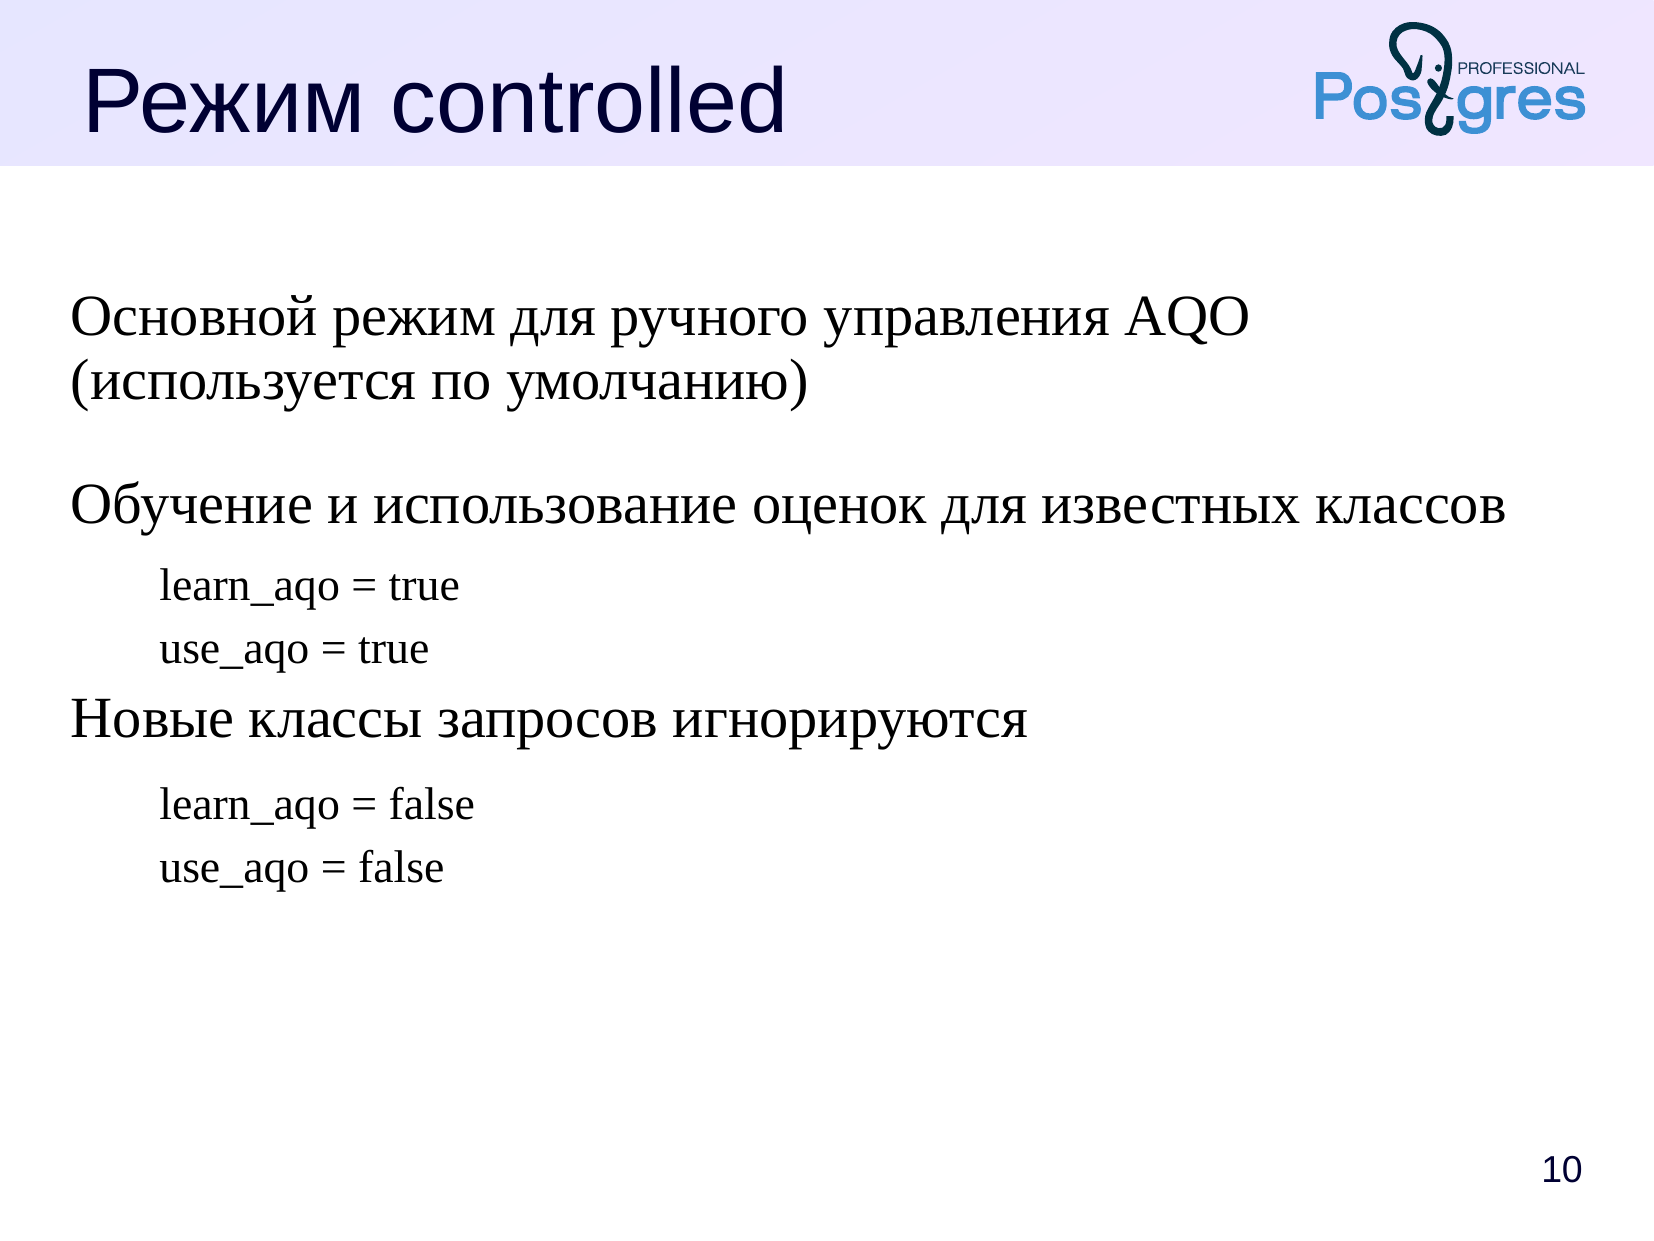

# Режим controlled
Основной режим для ручного управления AQO (используется по умолчанию)
Обучение и использование оценок для известных классов
learn_aqo = true
use_aqo = true
Новые классы запросов игнорируются
learn_aqo = false
use_aqo = false